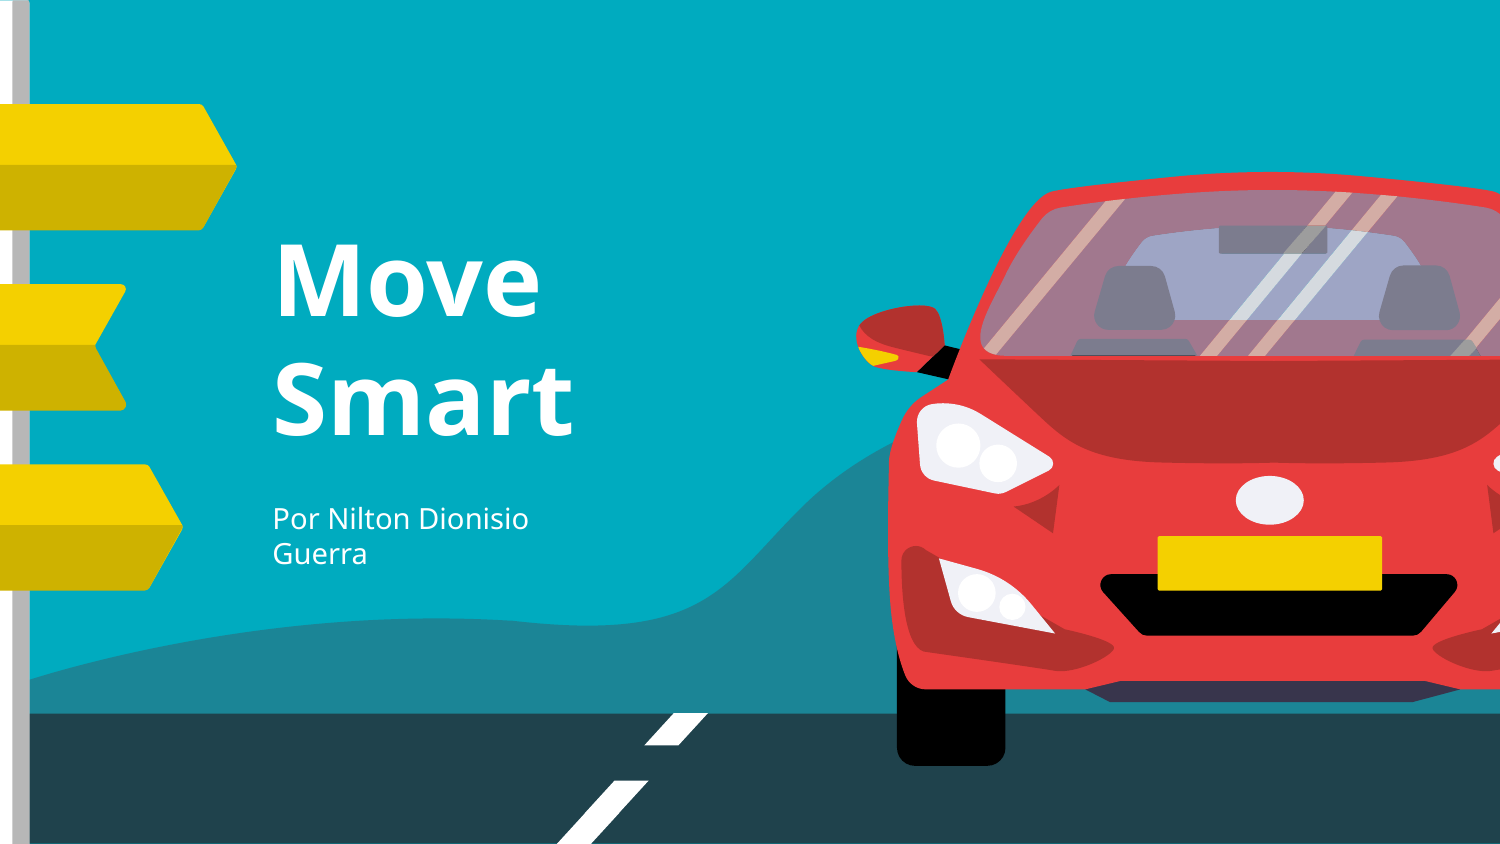

# Move Smart
Por Nilton Dionisio Guerra